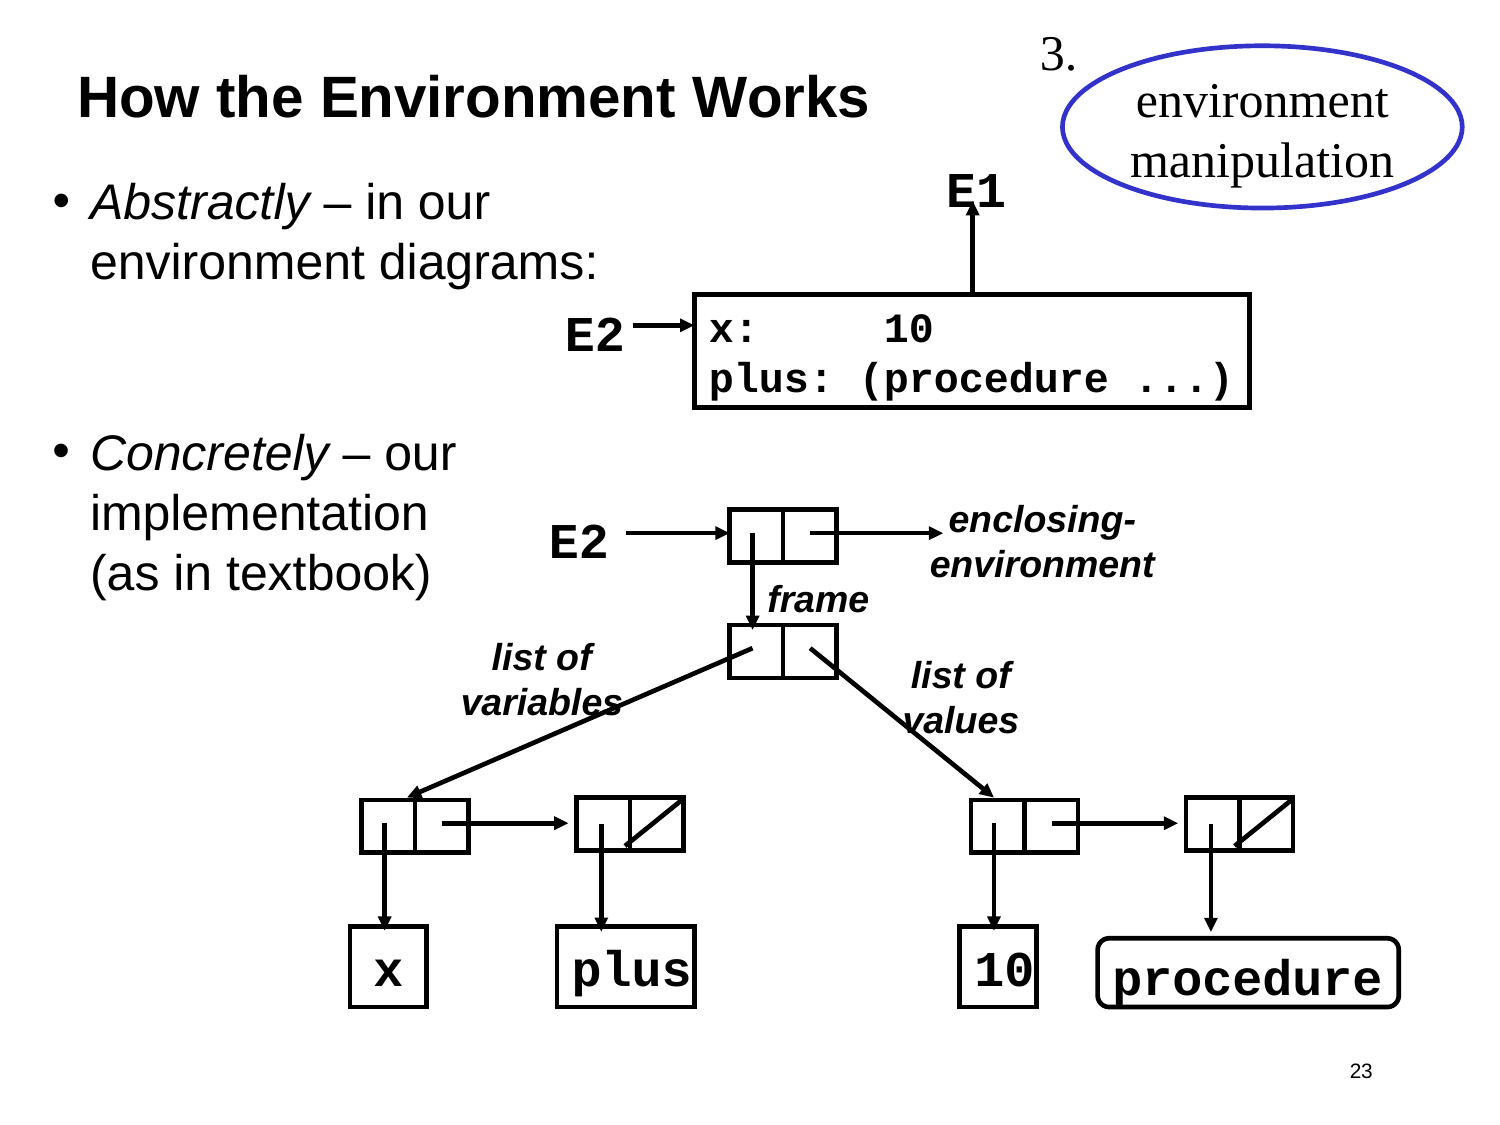

3.
environment
manipulation
How the Environment Works
E1
E2
x: 10
plus: (procedure ...)
Abstractly – in our
environment diagrams:
Concretely – our implementation (as in textbook)
enclosing-
environment
E2
frame
list of
variables
list of
values
x
plus
10
procedure